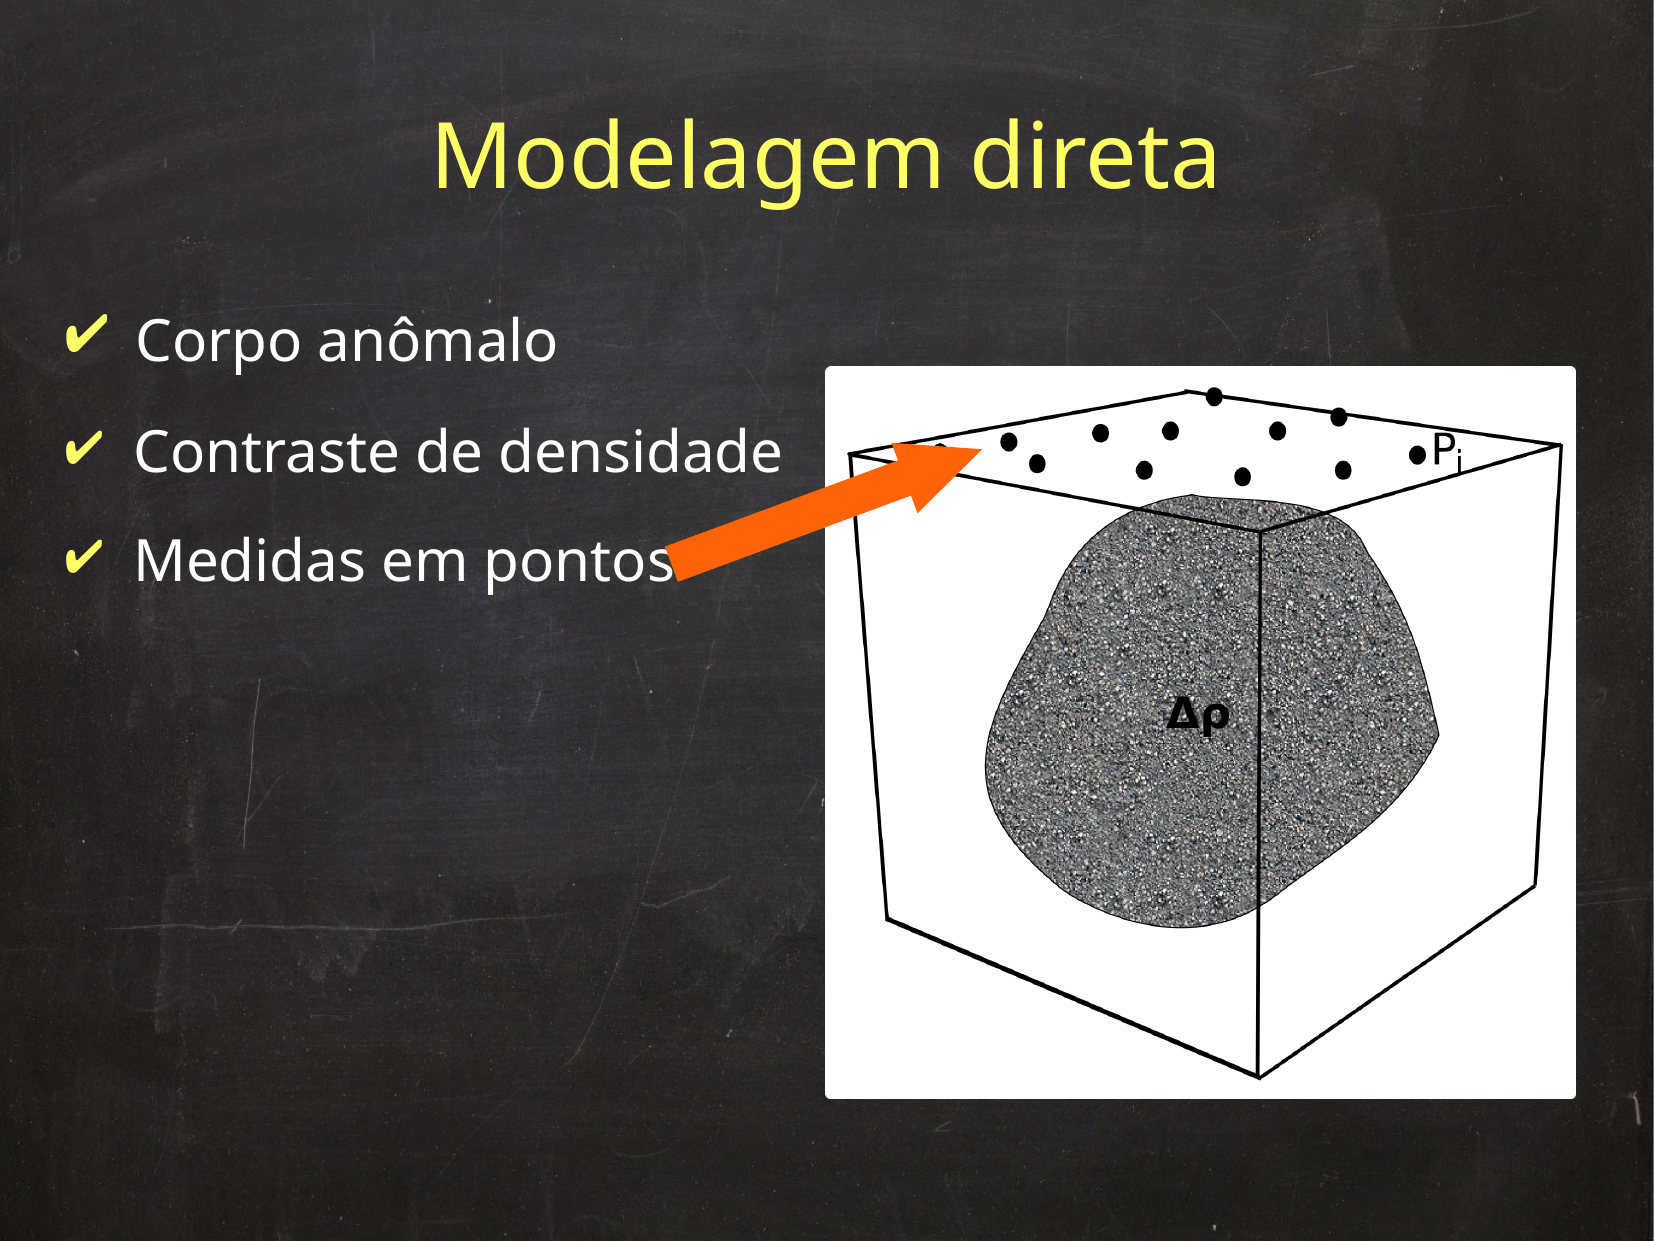

Modelagem direta
# Corpo anômalo
 Contraste de densidade
 Medidas em pontos